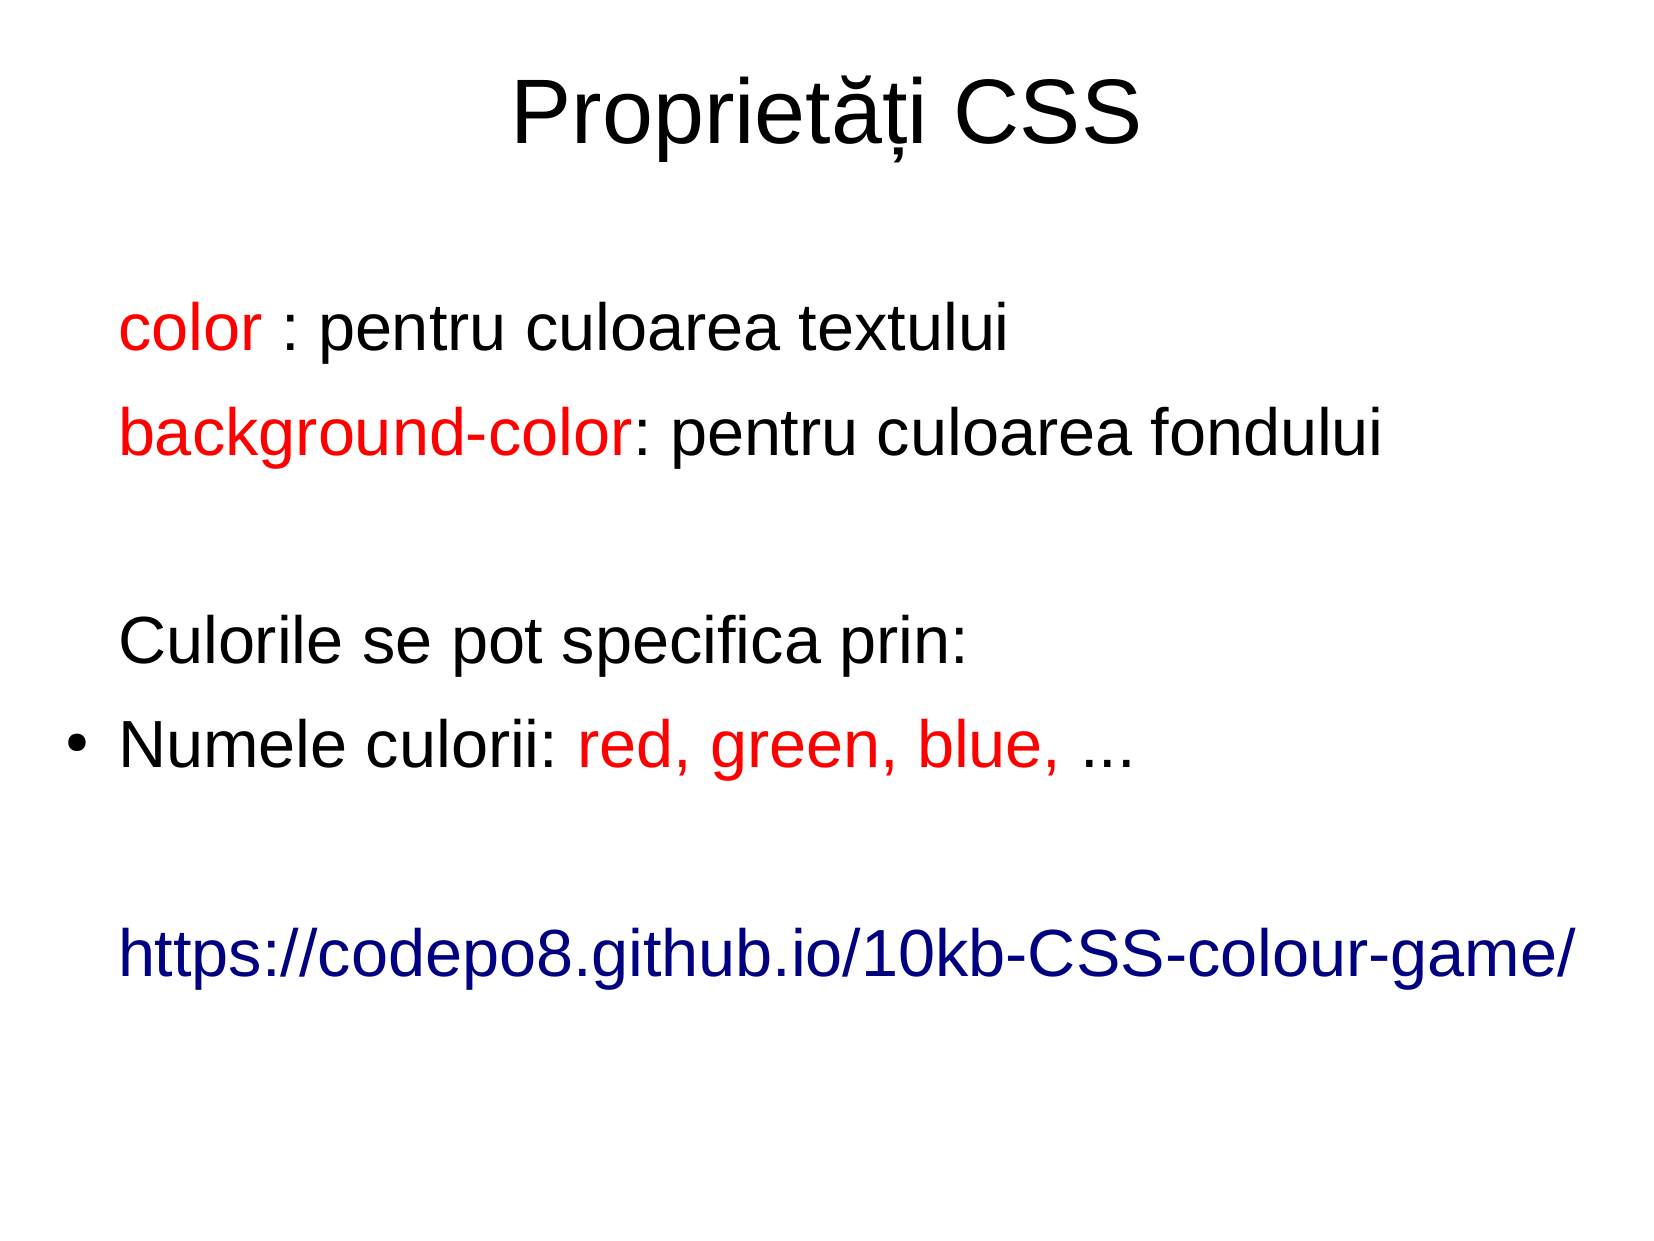

# Proprietăți CSS
color : pentru culoarea textului
background-color: pentru culoarea fondului
Culorile se pot specifica prin:
Numele culorii: red, green, blue, ...
https://codepo8.github.io/10kb-CSS-colour-game/